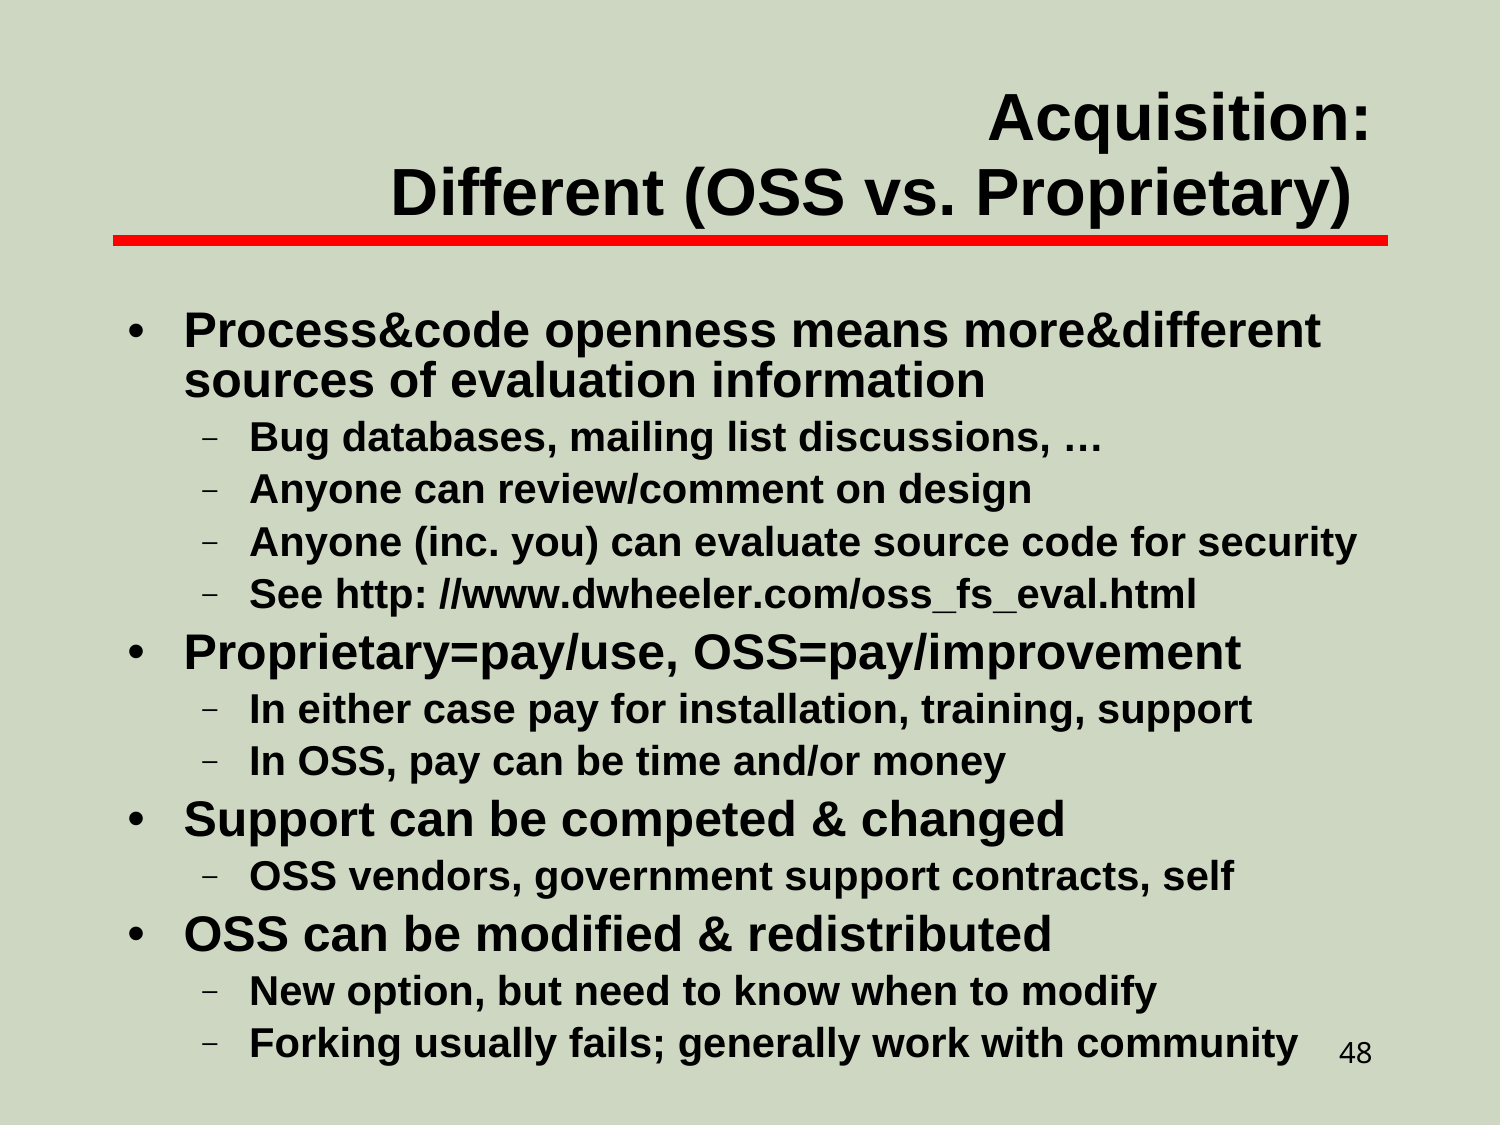

# Acquisition: Different (OSS vs. Proprietary)
Process&code openness means more&different sources of evaluation information
Bug databases, mailing list discussions, …
Anyone can review/comment on design
Anyone (inc. you) can evaluate source code for security
See http: //www.dwheeler.com/oss_fs_eval.html
Proprietary=pay/use, OSS=pay/improvement
In either case pay for installation, training, support
In OSS, pay can be time and/or money
Support can be competed & changed
OSS vendors, government support contracts, self
OSS can be modified & redistributed
New option, but need to know when to modify
Forking usually fails; generally work with community